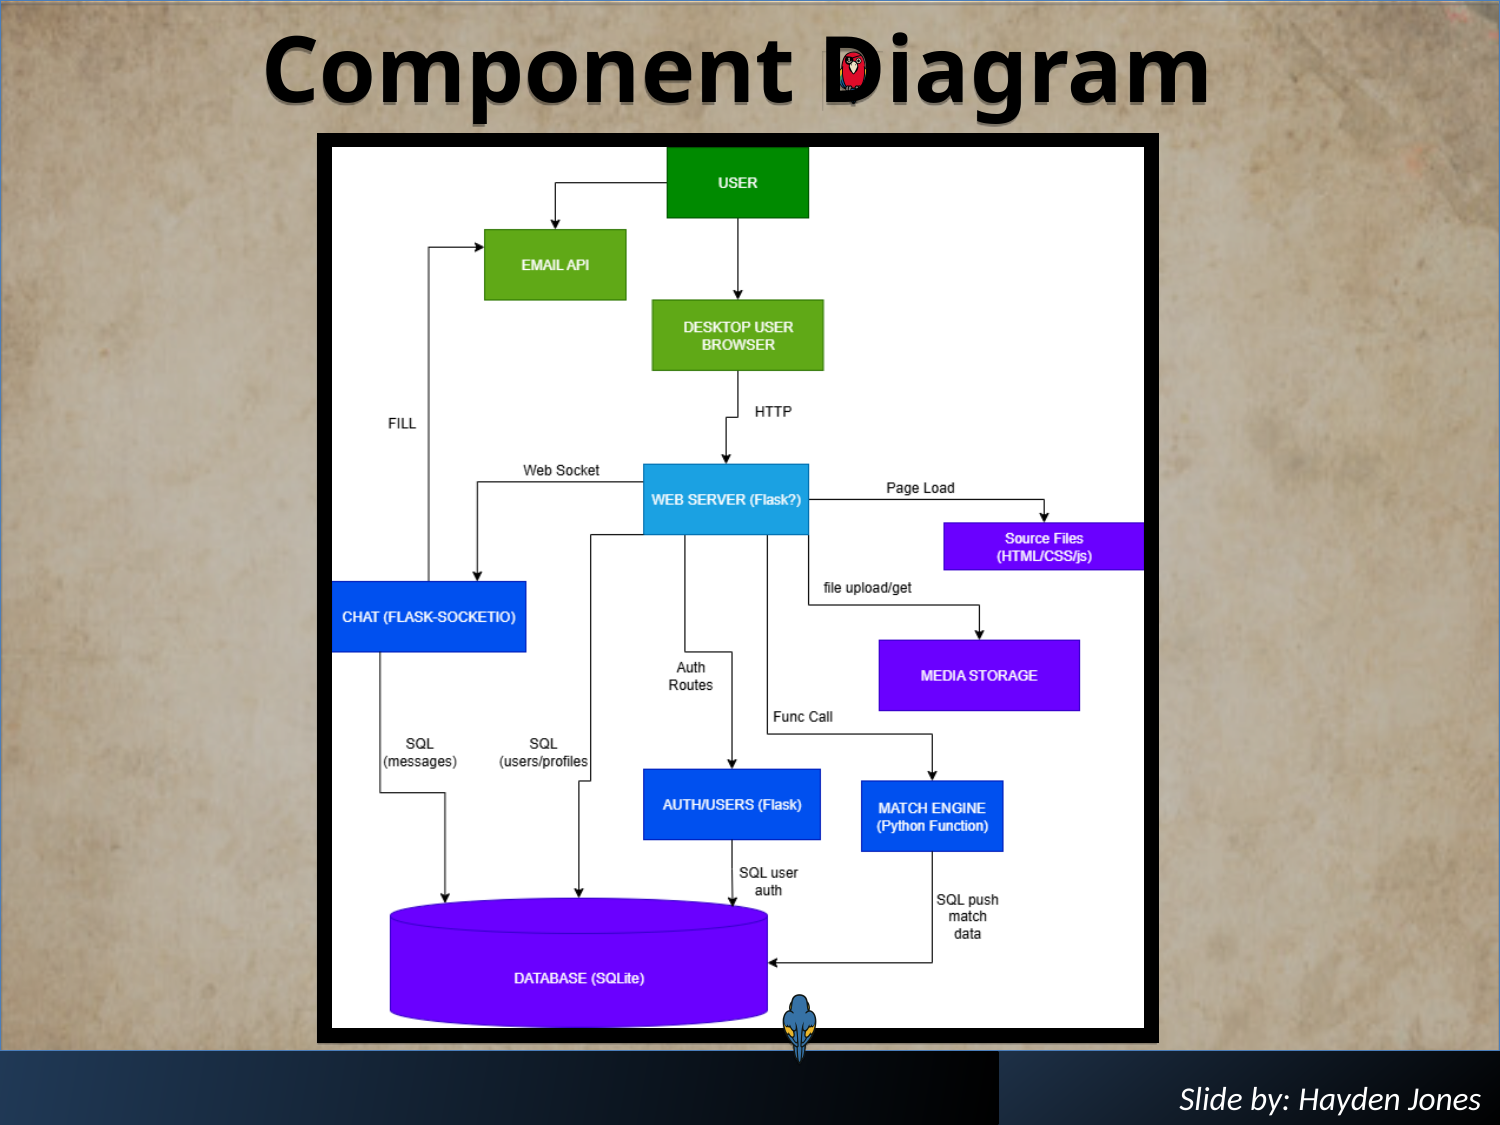

# Component Diagram
Slide by: Hayden Jones